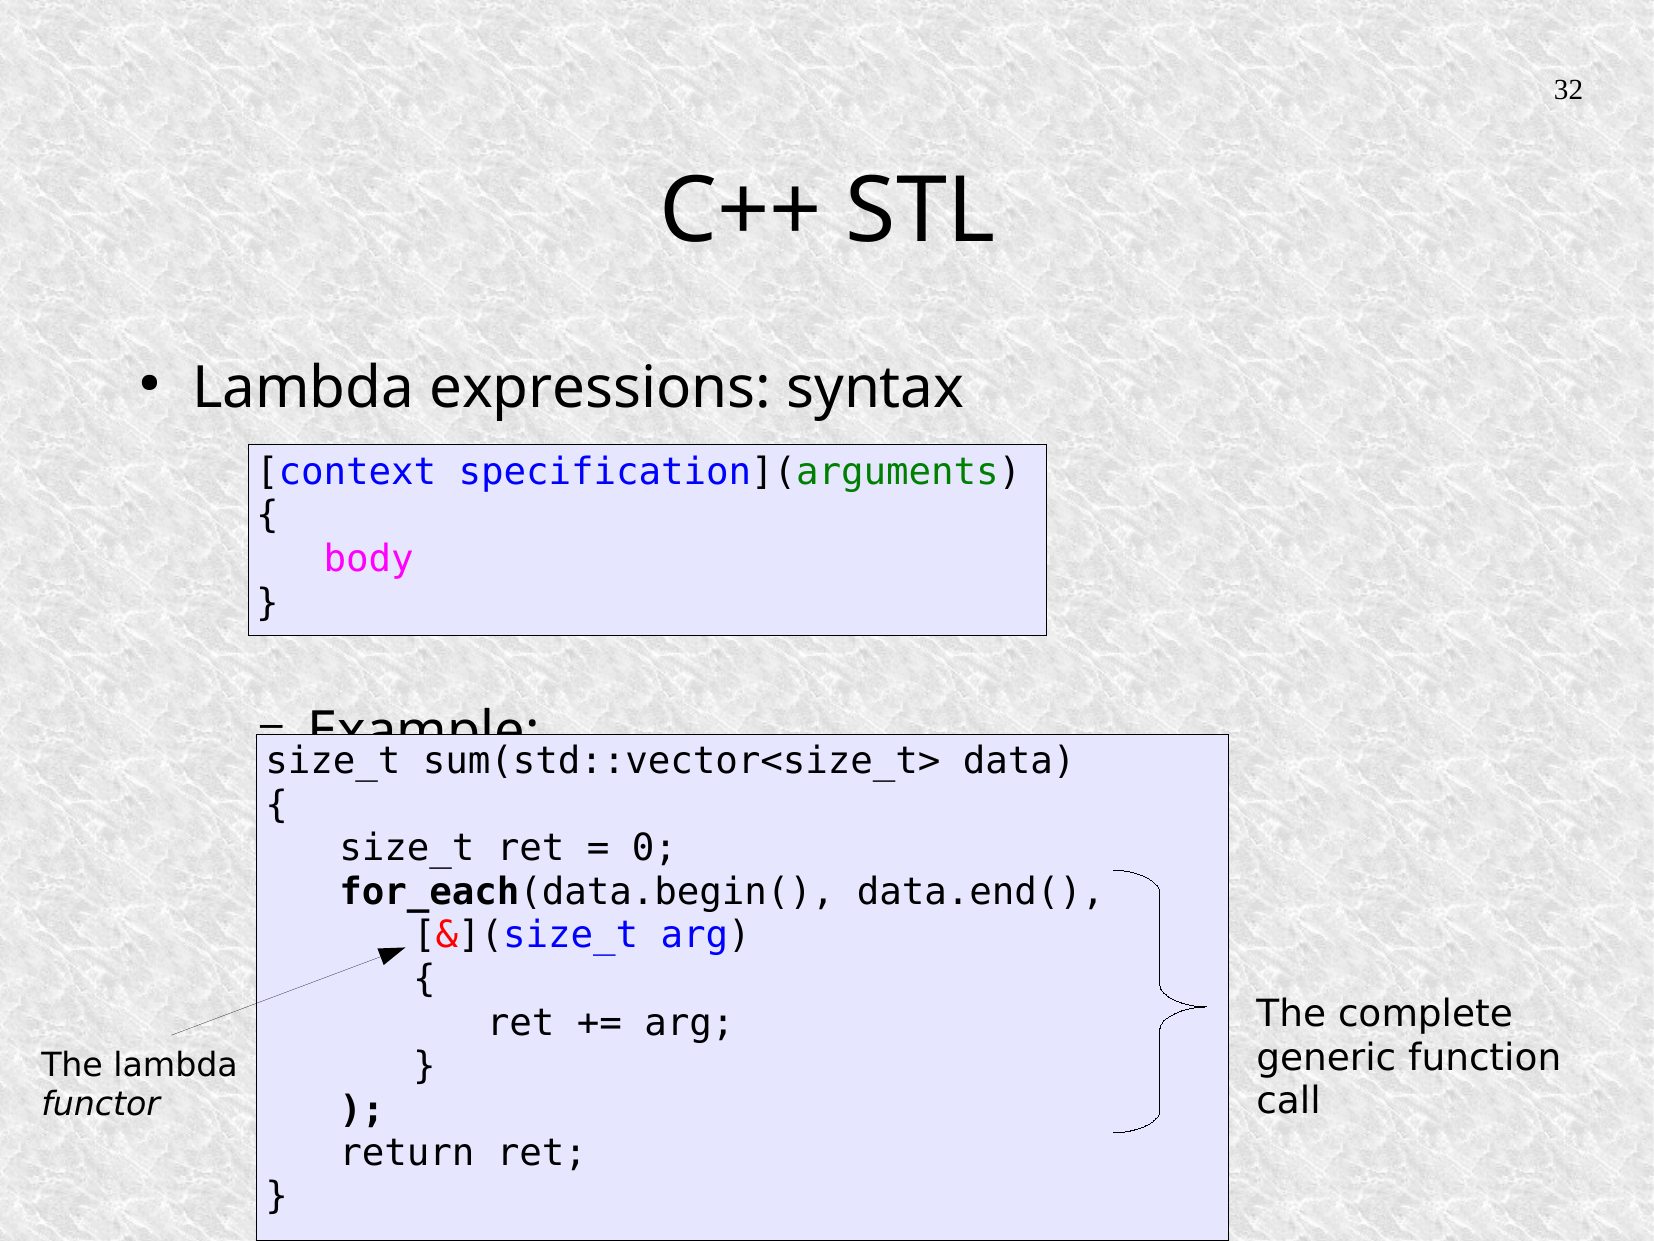

32
# C++ STL
Lambda expressions: syntax
Example:
[context specification](arguments)
{
 body
}
size_t sum(std::vector<size_t> data)
{
	size_t ret = 0;
	for_each(data.begin(), data.end(),
		[&](size_t arg)
		{
 			ret += arg;
		}
	);
	return ret;
}
The complete
generic function
call
The lambda
functor